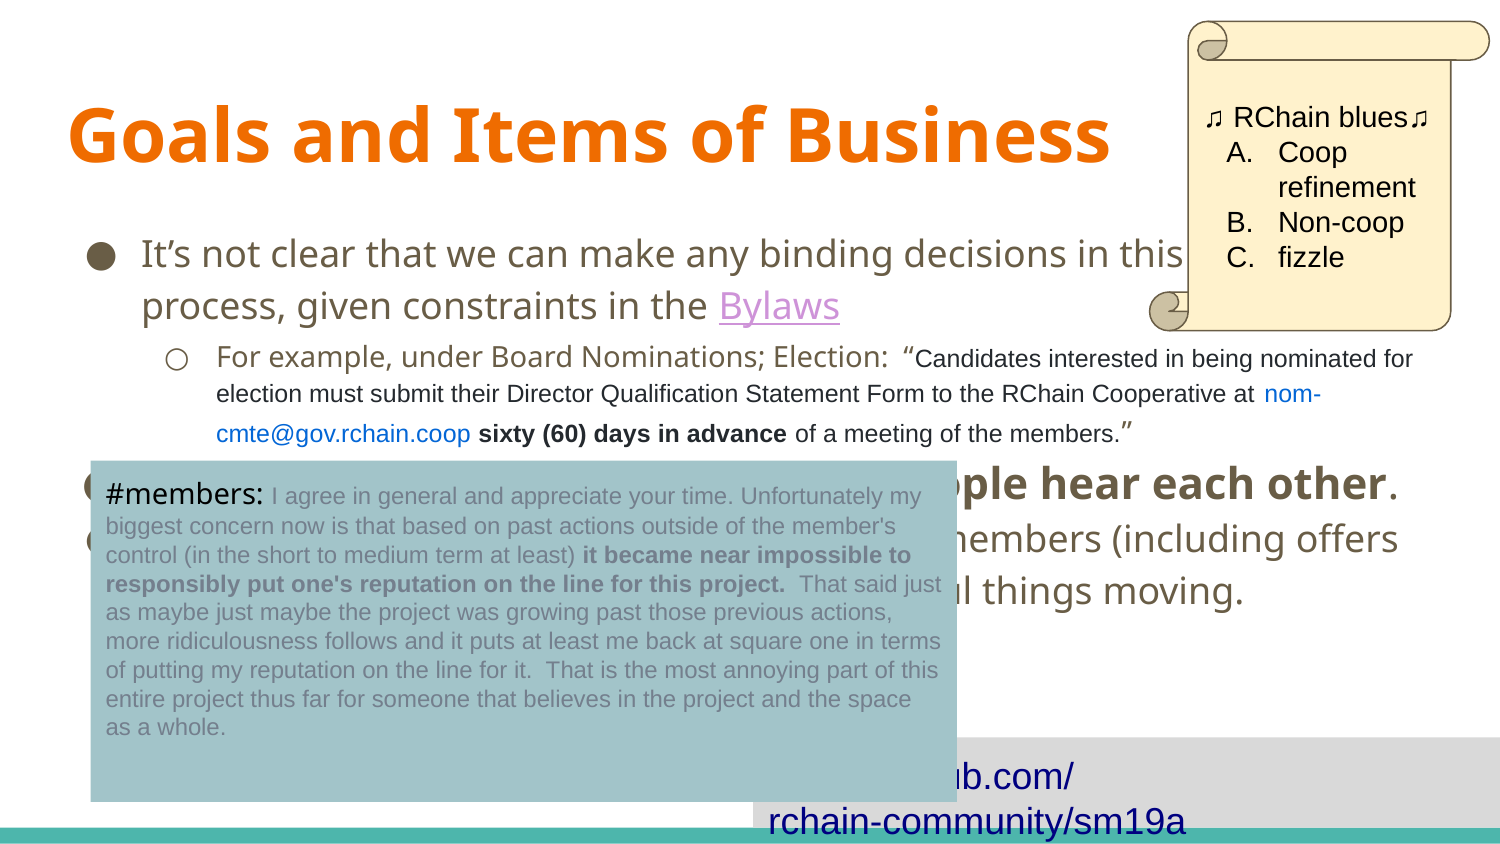

♫ RChain blues♫
Coop refinement
Non-coop
fizzle
# Goals and Items of Business
It’s not clear that we can make any binding decisions in this meeting process, given constraints in the Bylaws
For example, under Board Nominations; Election: “Candidates interested in being nominated for election must submit their Director Qualification Statement Form to the RChain Cooperative at nom-cmte@gov.rchain.coop sixty (60) days in advance of a meeting of the members.”
I aim to facilitate a discussion where people hear each other.
Clear proposals with backing from dozens of members (including offers to participate) should be enough to start useful things moving.
#members: I agree in general and appreciate your time. Unfortunately my biggest concern now is that based on past actions outside of the member's control (in the short to medium term at least) it became near impossible to responsibly put one's reputation on the line for this project. That said just as maybe just maybe the project was growing past those previous actions, more ridiculousness follows and it puts at least me back at square one in terms of putting my reputation on the line for it. That is the most annoying part of this entire project thus far for someone that believes in the project and the space as a whole.